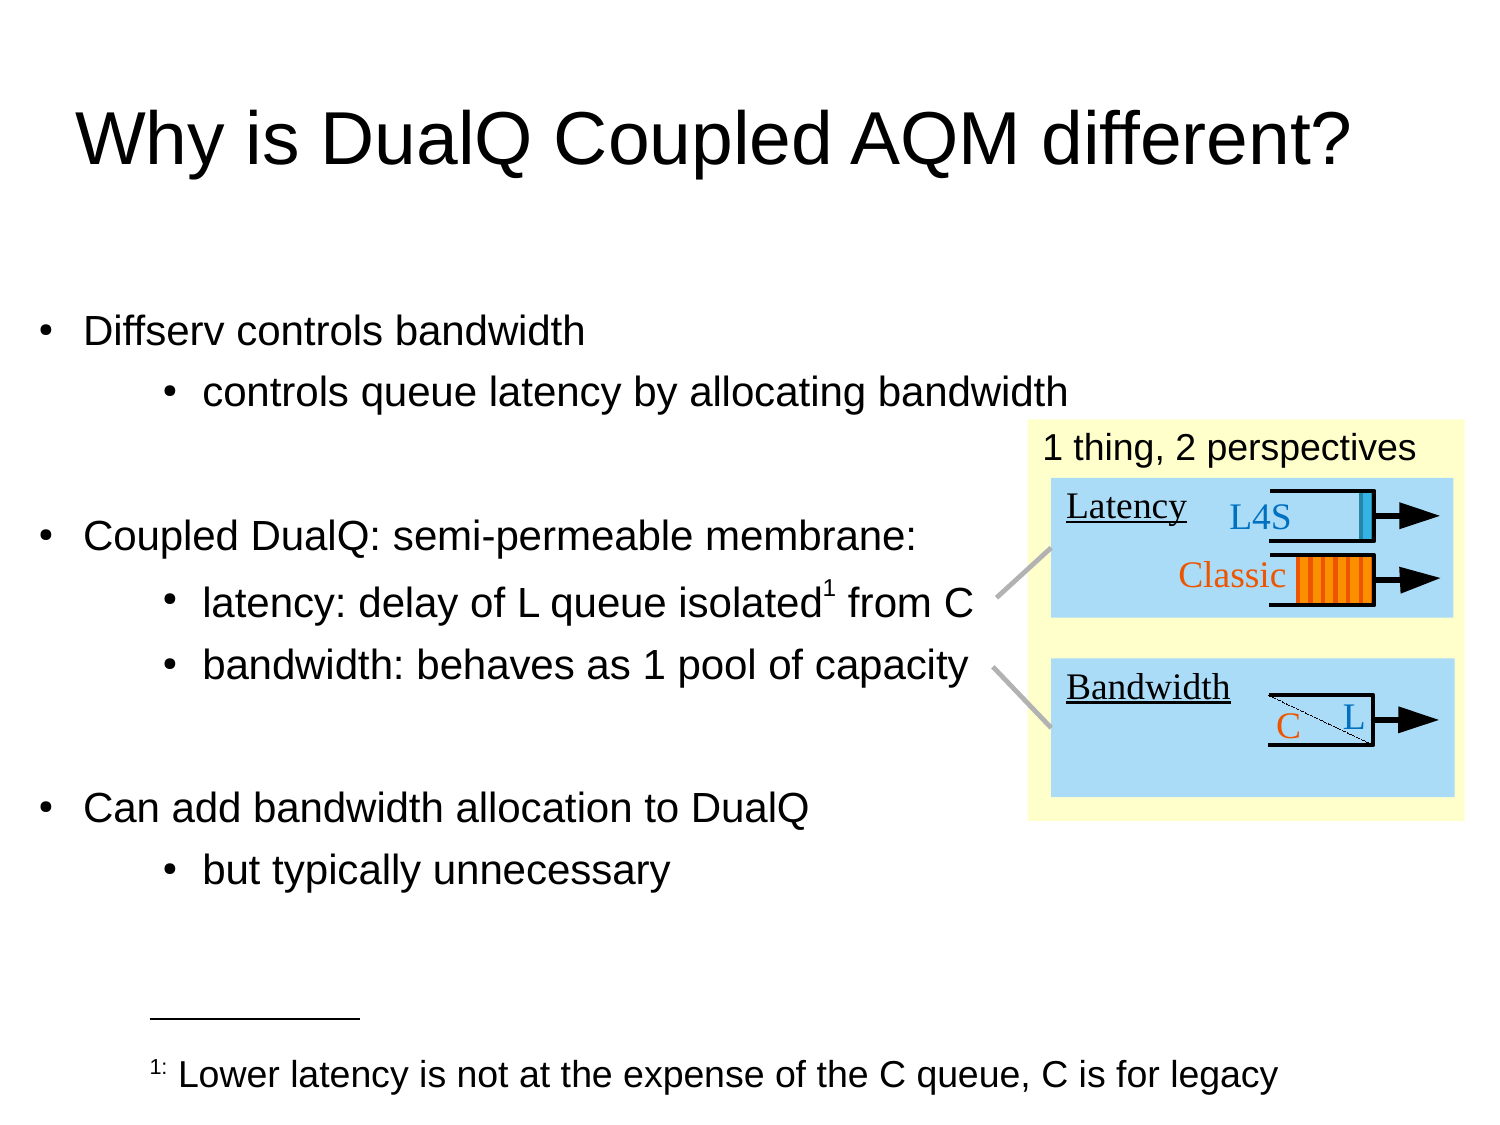

# Why is DualQ Coupled AQM different?
Diffserv controls bandwidth
controls queue latency by allocating bandwidth
Coupled DualQ: semi-permeable membrane:
latency: delay of L queue isolated1 from C
bandwidth: behaves as 1 pool of capacity
Can add bandwidth allocation to DualQ
but typically unnecessary
1 thing, 2 perspectives
Latency
L4S
Classic
Bandwidth
L
C
1: Lower latency is not at the expense of the C queue, C is for legacy